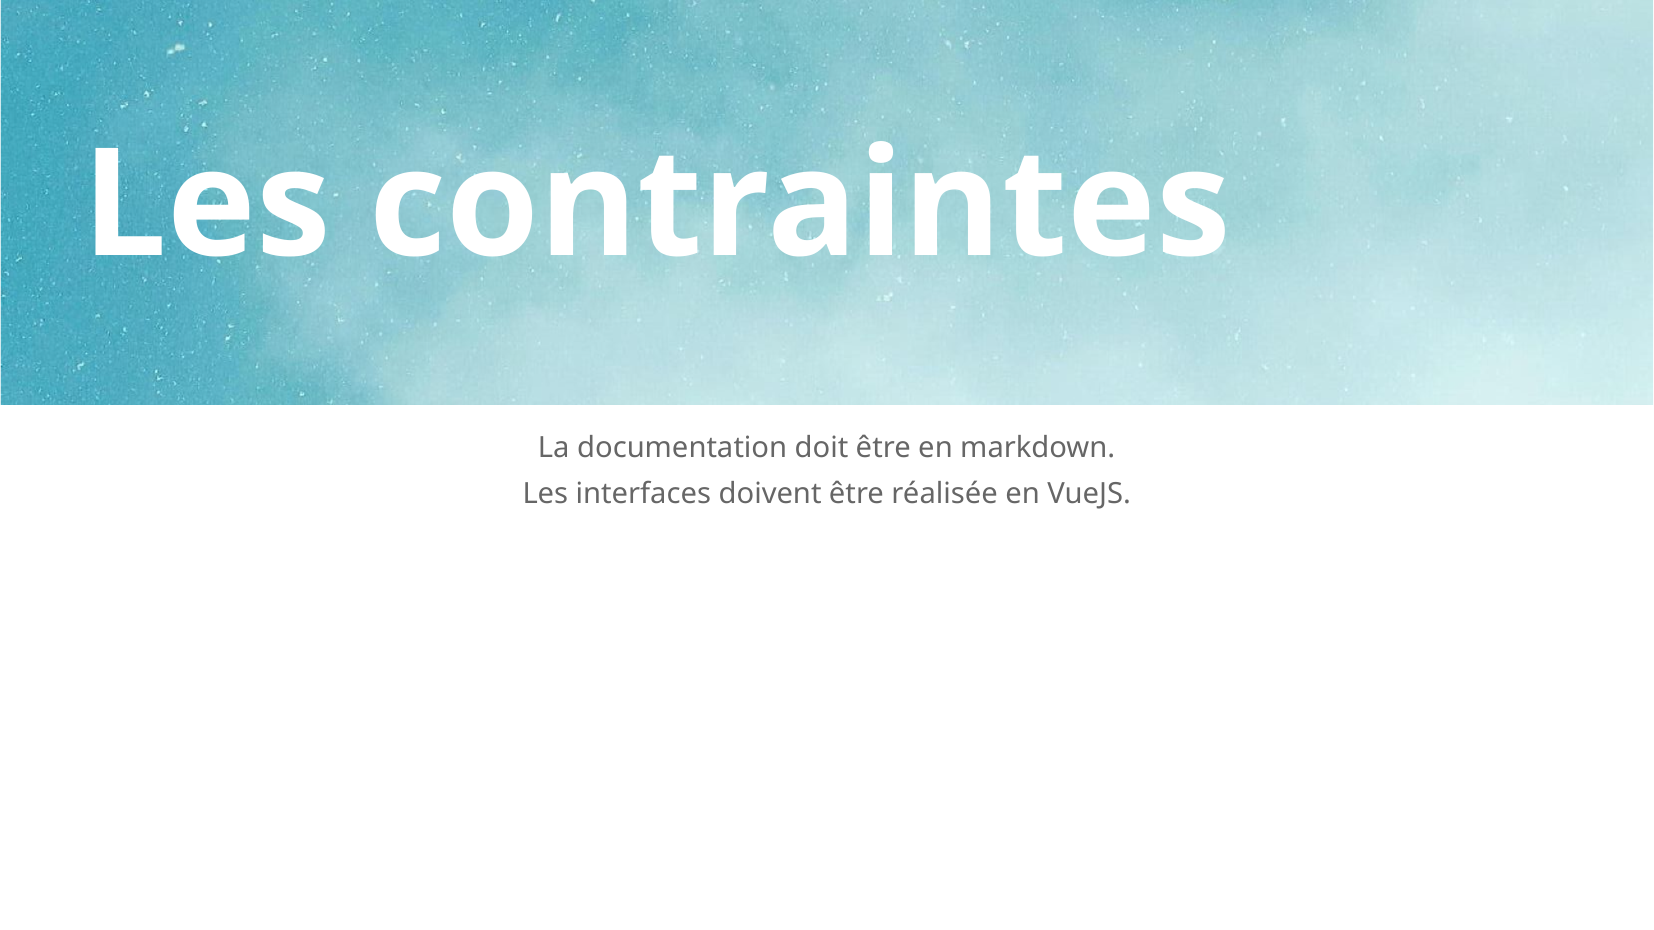

# Les contraintes
La documentation doit être en markdown.
Les interfaces doivent être réalisée en VueJS.